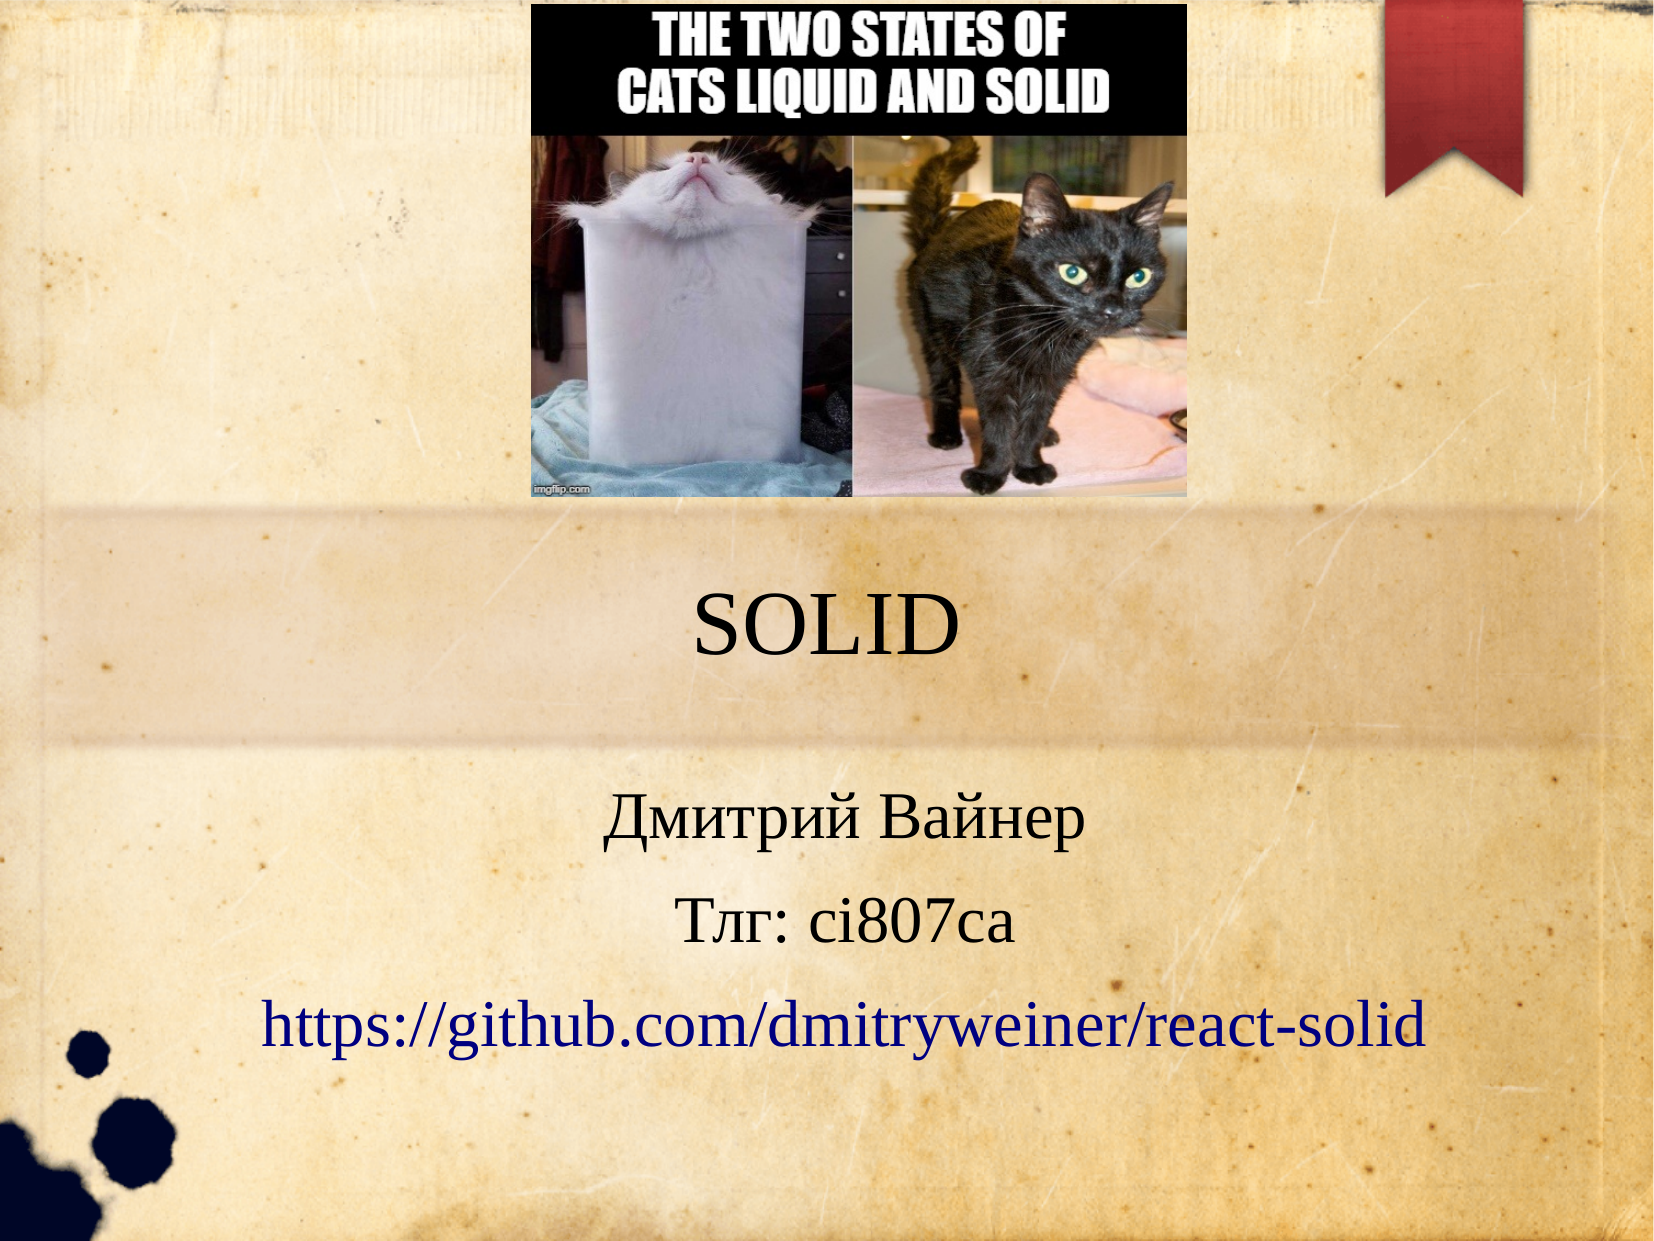

# SOLID
Дмитрий Вайнер
Тлг: ci807ca
https://github.com/dmitryweiner/react-solid